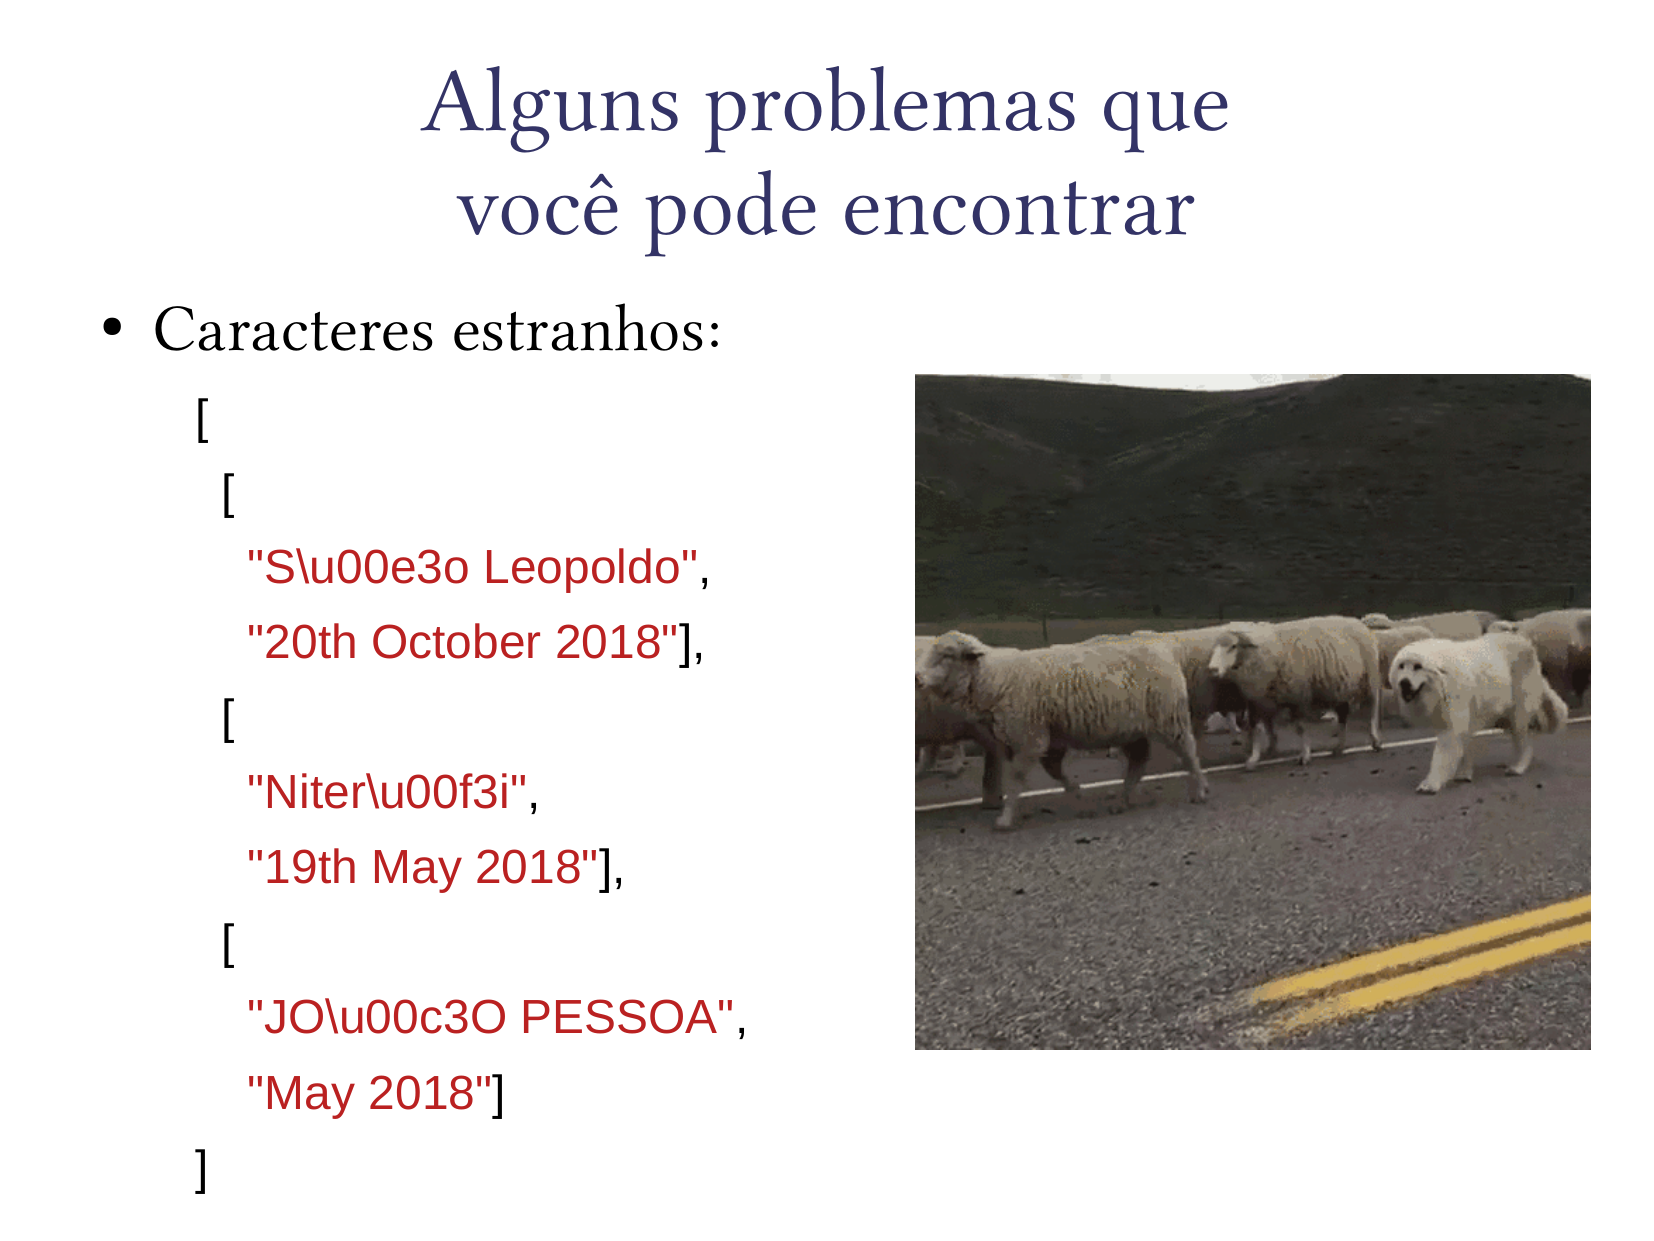

Alguns problemas que
você pode encontrar
# Caracteres estranhos:
[
 [
 "S\u00e3o Leopoldo",
 "20th October 2018"],
 [
 "Niter\u00f3i",
 "19th May 2018"],
 [
 "JO\u00c3O PESSOA",
 "May 2018"]
]